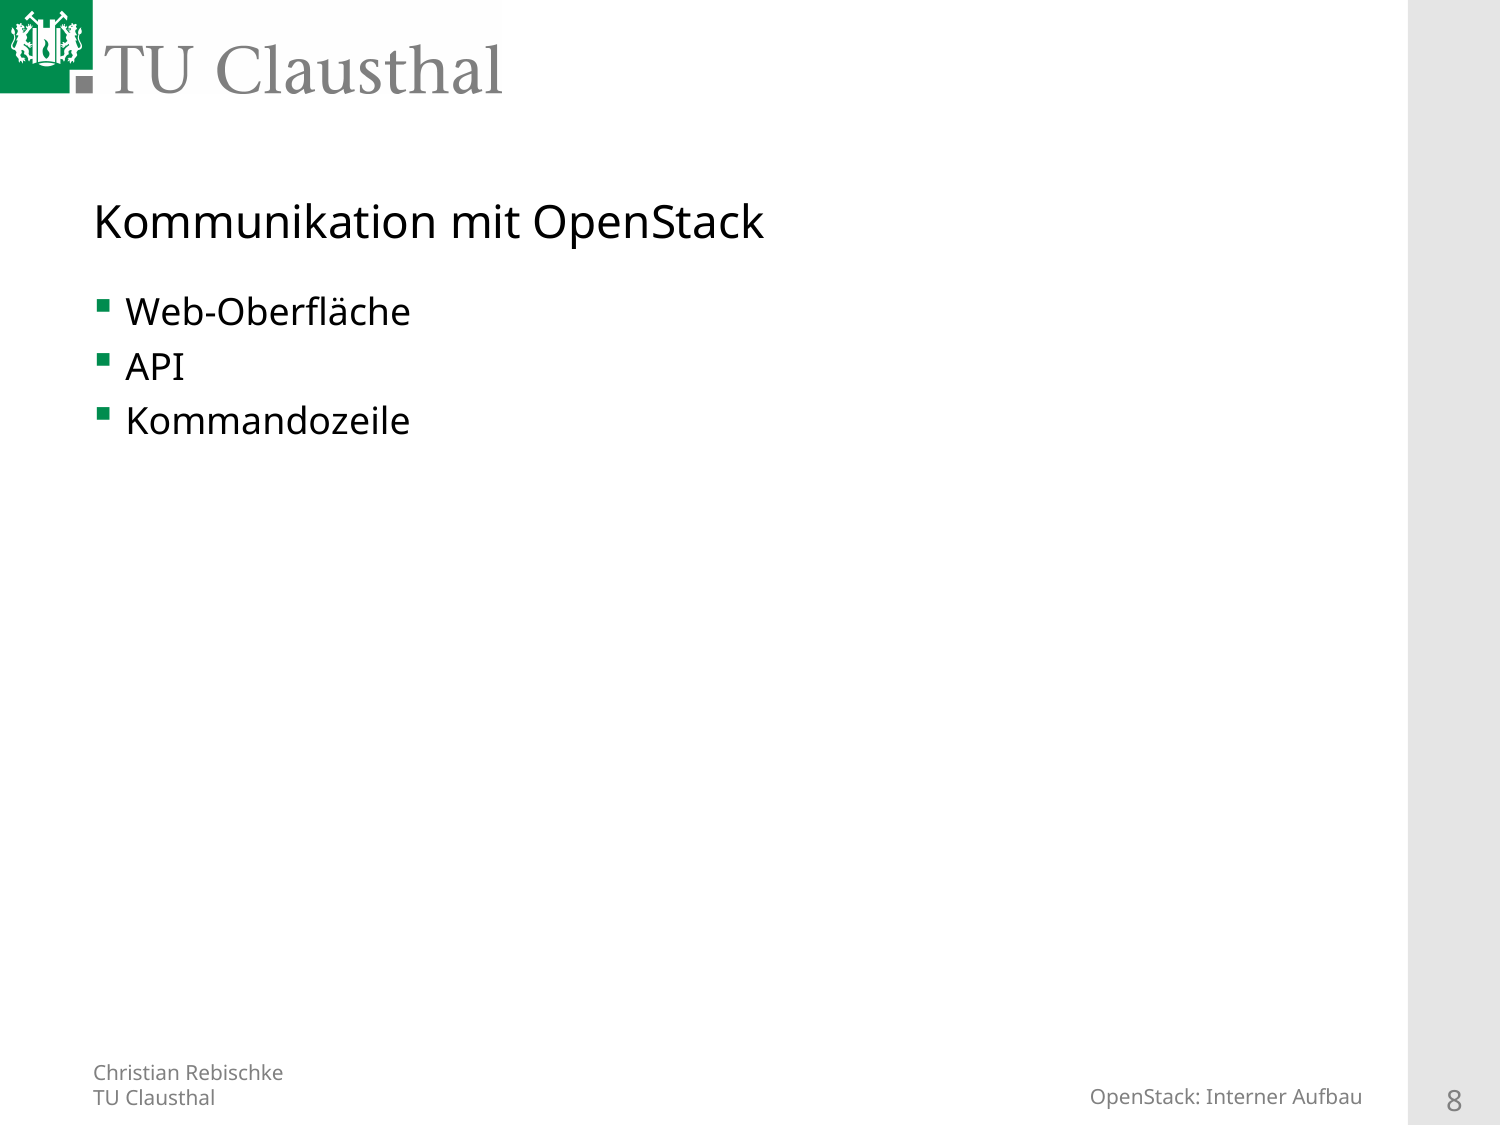

# Kommunikation mit OpenStack
Web-Oberfläche
API
Kommandozeile